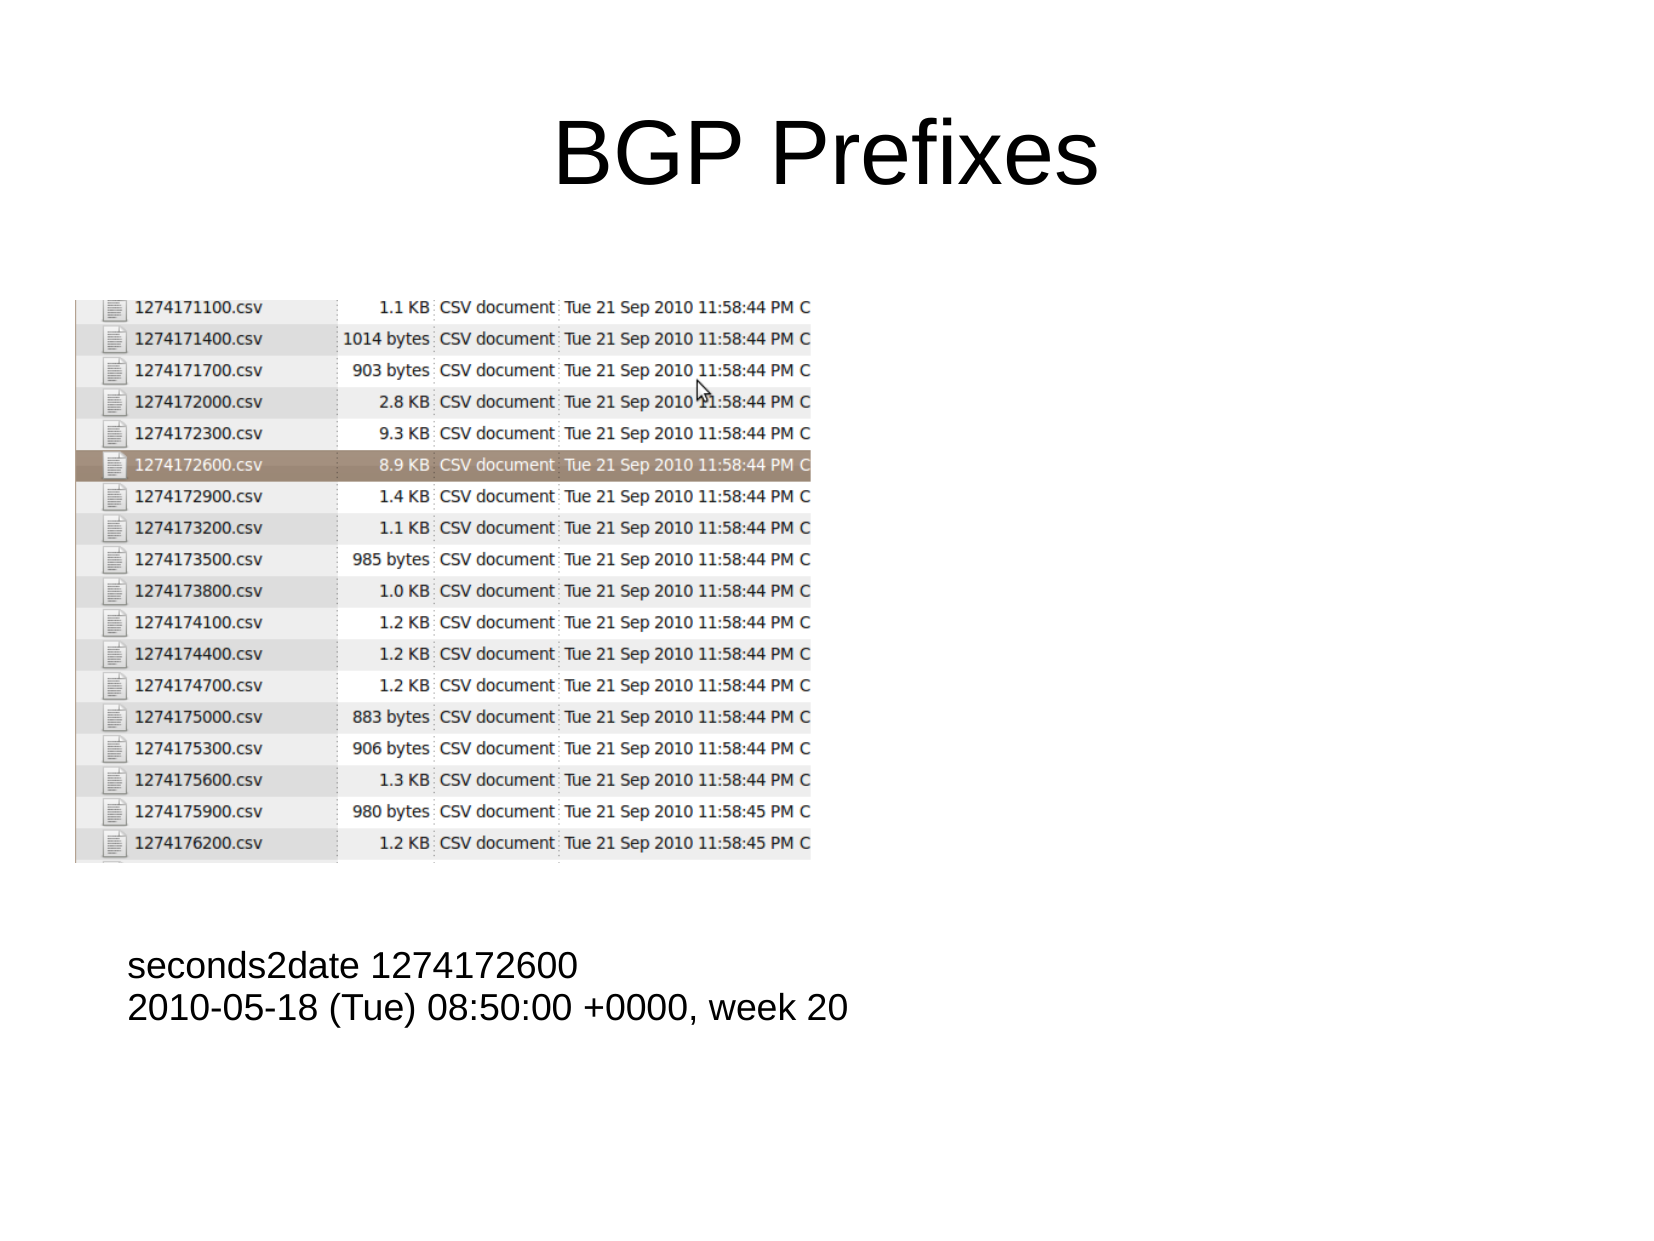

# BGP Prefixes
seconds2date 1274172600
2010-05-18 (Tue) 08:50:00 +0000, week 20